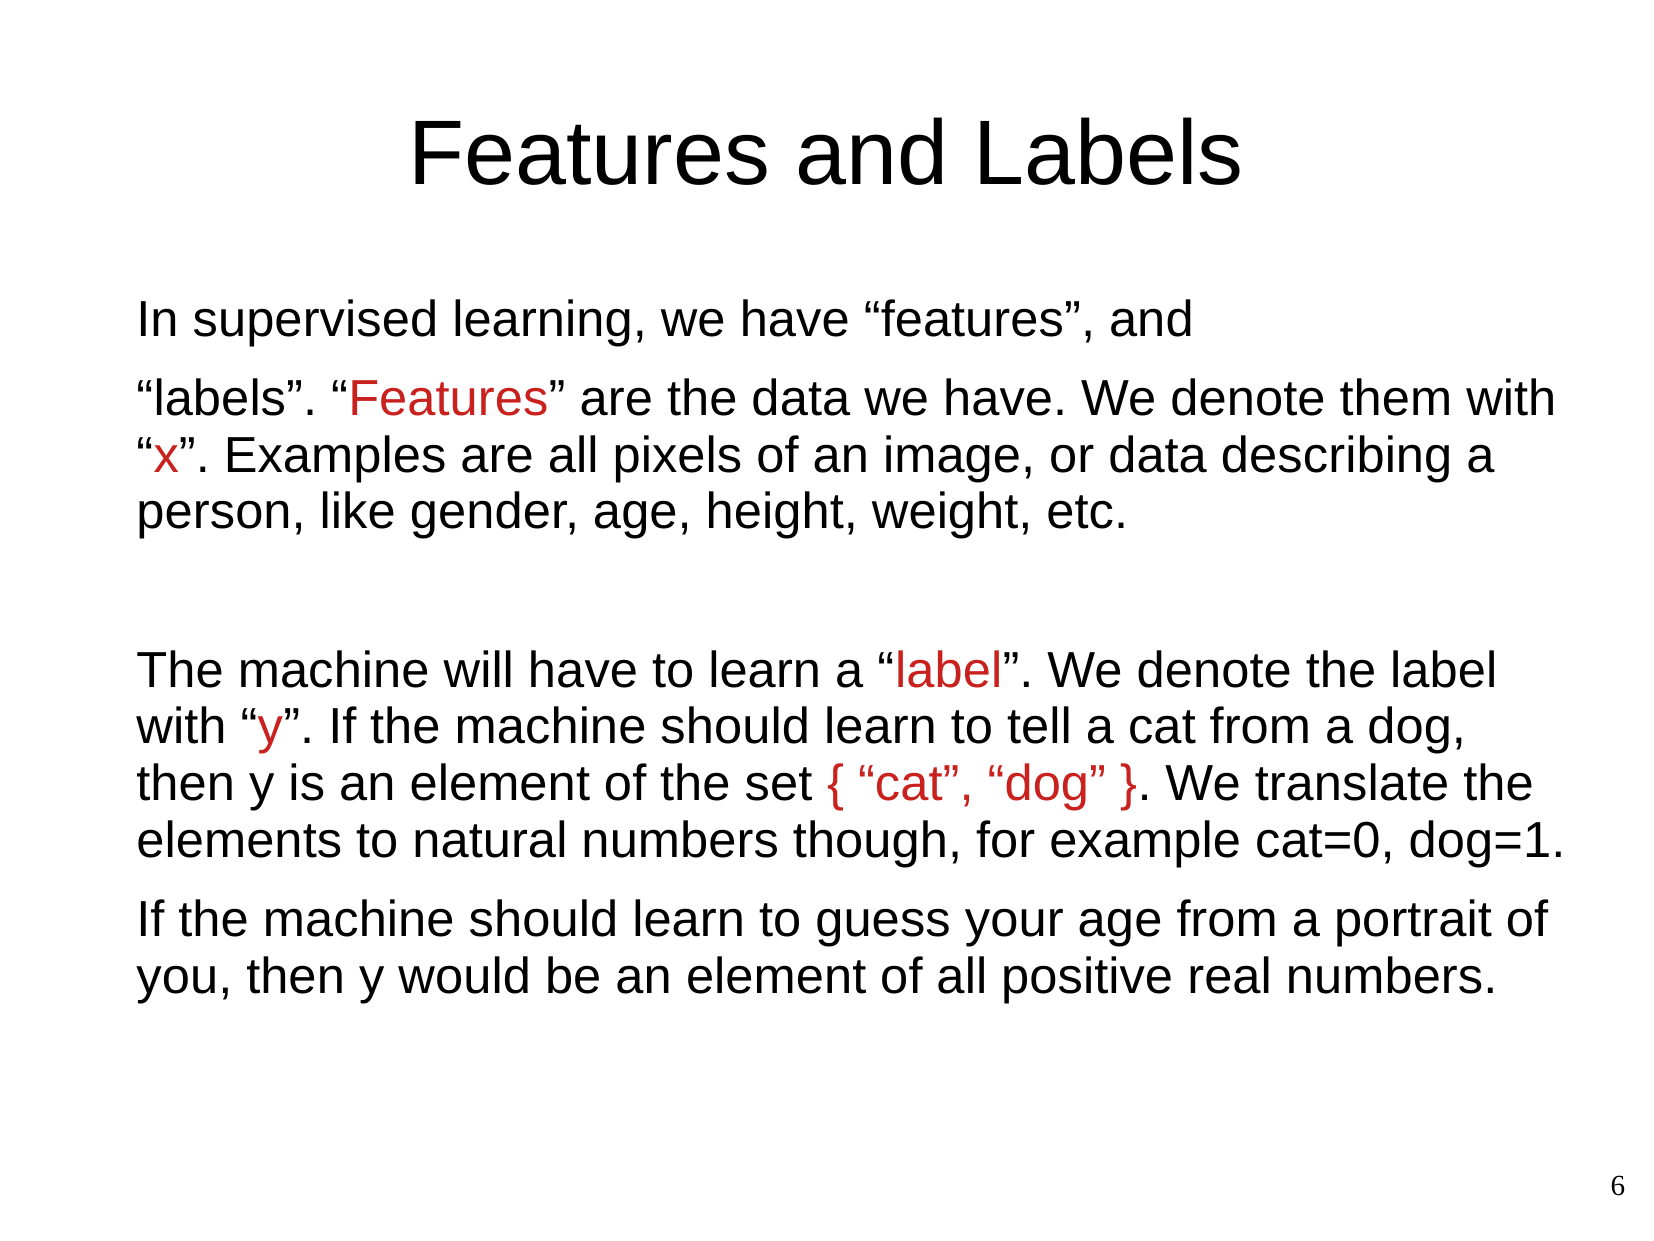

# Features and Labels
In supervised learning, we have “features”, and
“labels”. “Features” are the data we have. We denote them with “x”. Examples are all pixels of an image, or data describing a person, like gender, age, height, weight, etc.
The machine will have to learn a “label”. We denote the label with “y”. If the machine should learn to tell a cat from a dog, then y is an element of the set { “cat”, “dog” }. We translate the elements to natural numbers though, for example cat=0, dog=1.
If the machine should learn to guess your age from a portrait of you, then y would be an element of all positive real numbers.
6